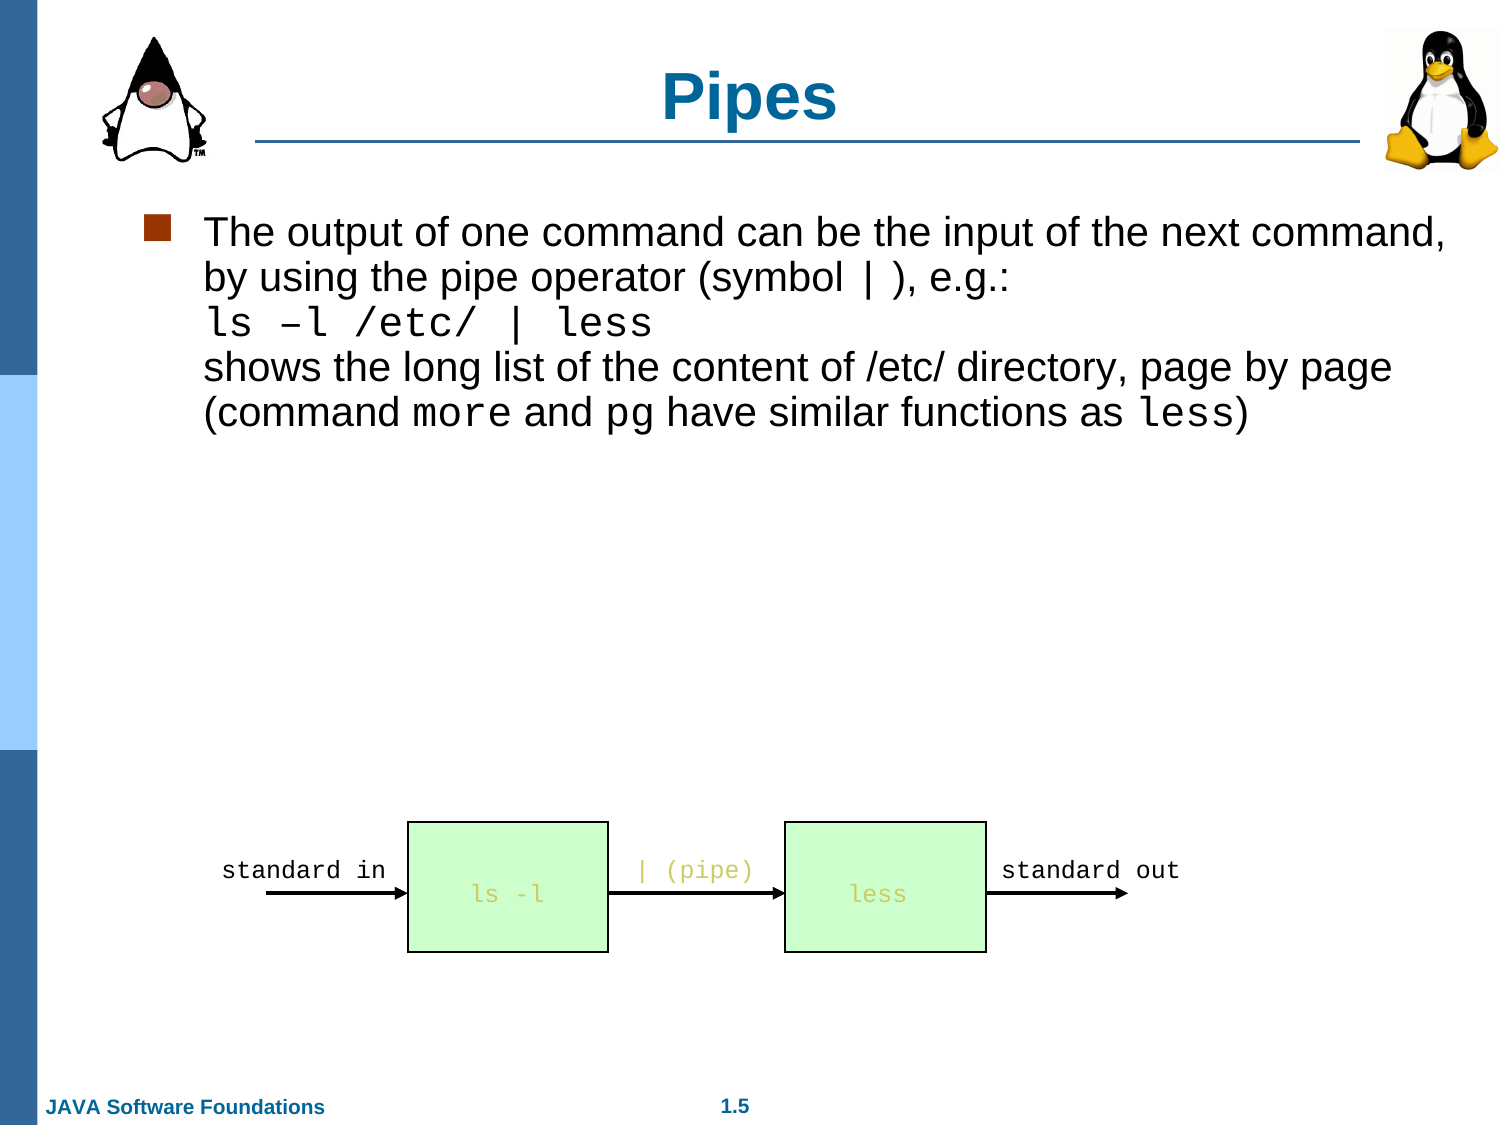

# Pipes
The output of one command can be the input of the next command, by using the pipe operator (symbol | ), e.g.:
ls –l /etc/ | less
shows the long list of the content of /etc/ directory, page by page (command more and pg have similar functions as less)
standard in
| (pipe)
standard out
ls -l
less